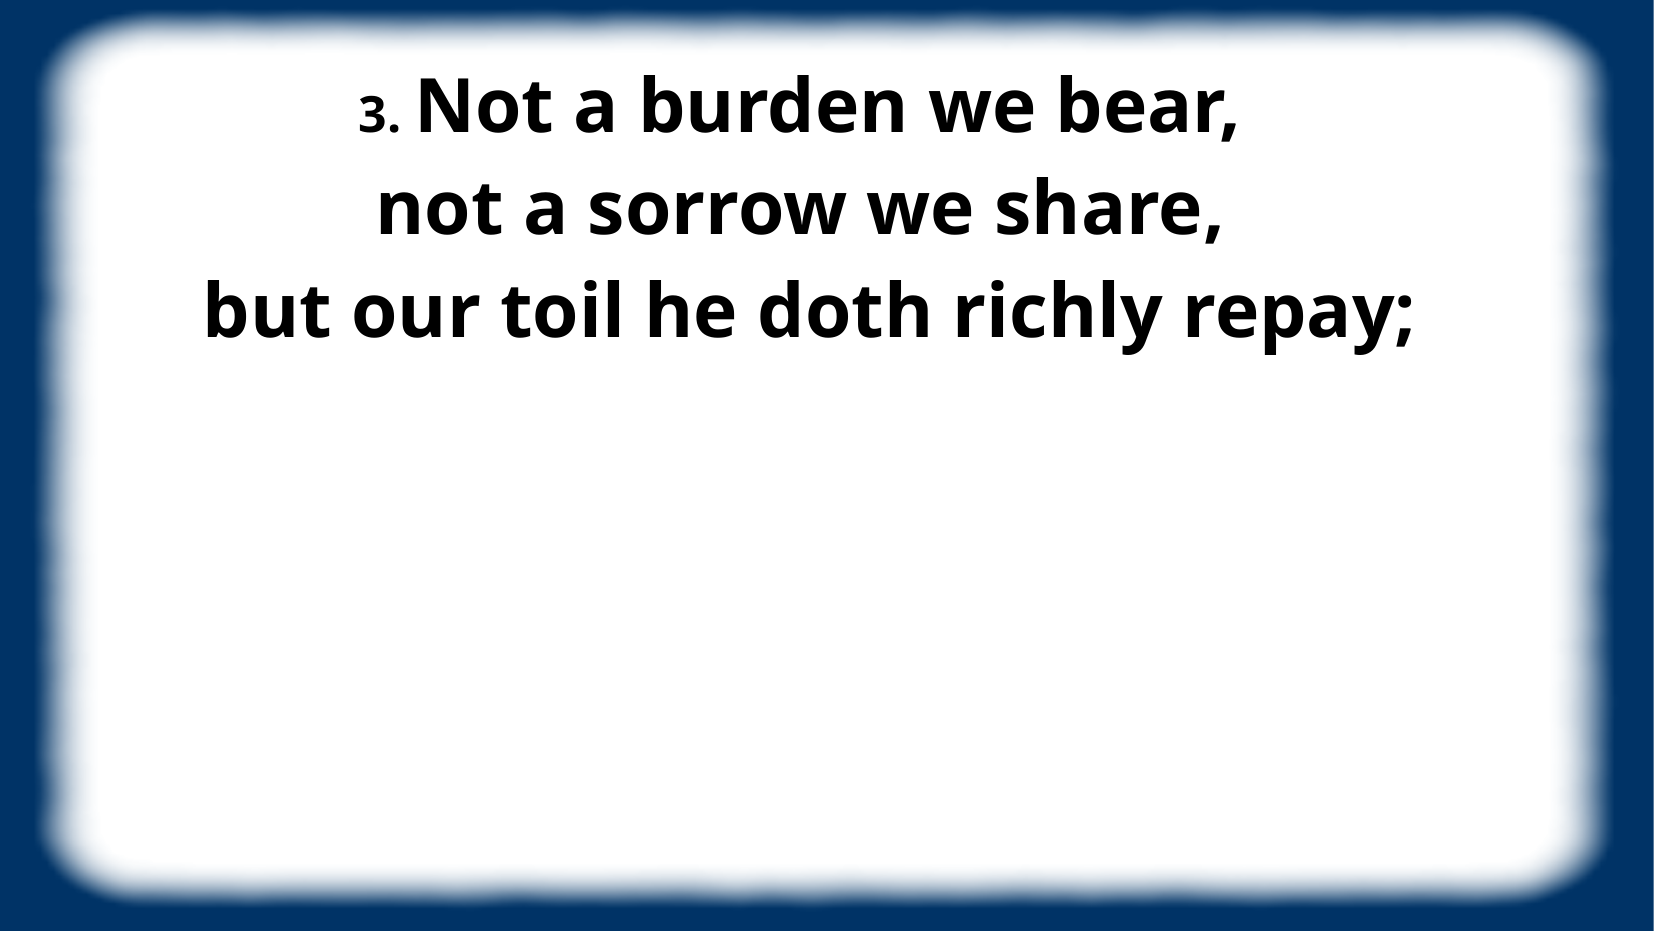

3. Not a burden we bear,
not a sorrow we share,
but our toil he doth richly repay;